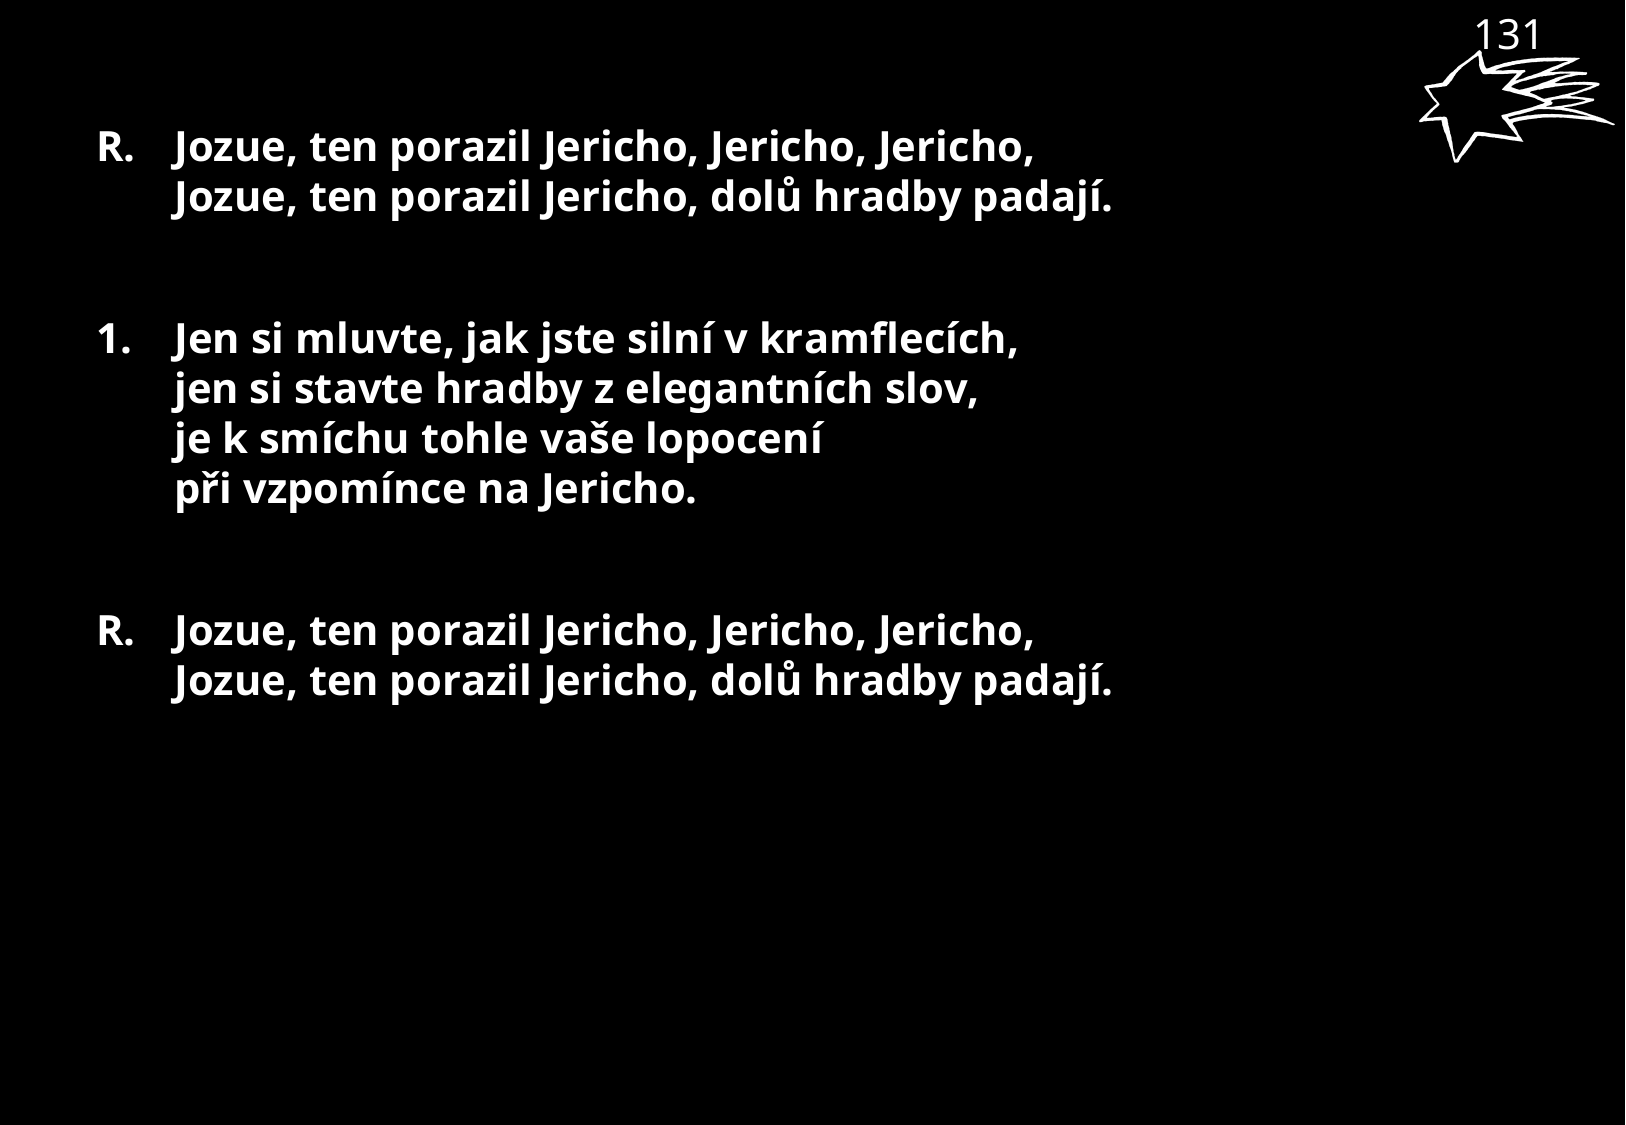

131
# R. 	Jozue, ten porazil Jericho, Jericho, Jericho, Jozue, ten porazil Jericho, dolů hradby padají.
1. 	Jen si mluvte, jak jste silní v kramflecích,
jen si stavte hradby z elegantních slov,
je k smíchu tohle vaše lopocení
při vzpomínce na Jericho.
R. 	Jozue, ten porazil Jericho, Jericho, Jericho,
Jozue, ten porazil Jericho, dolů hradby padají.